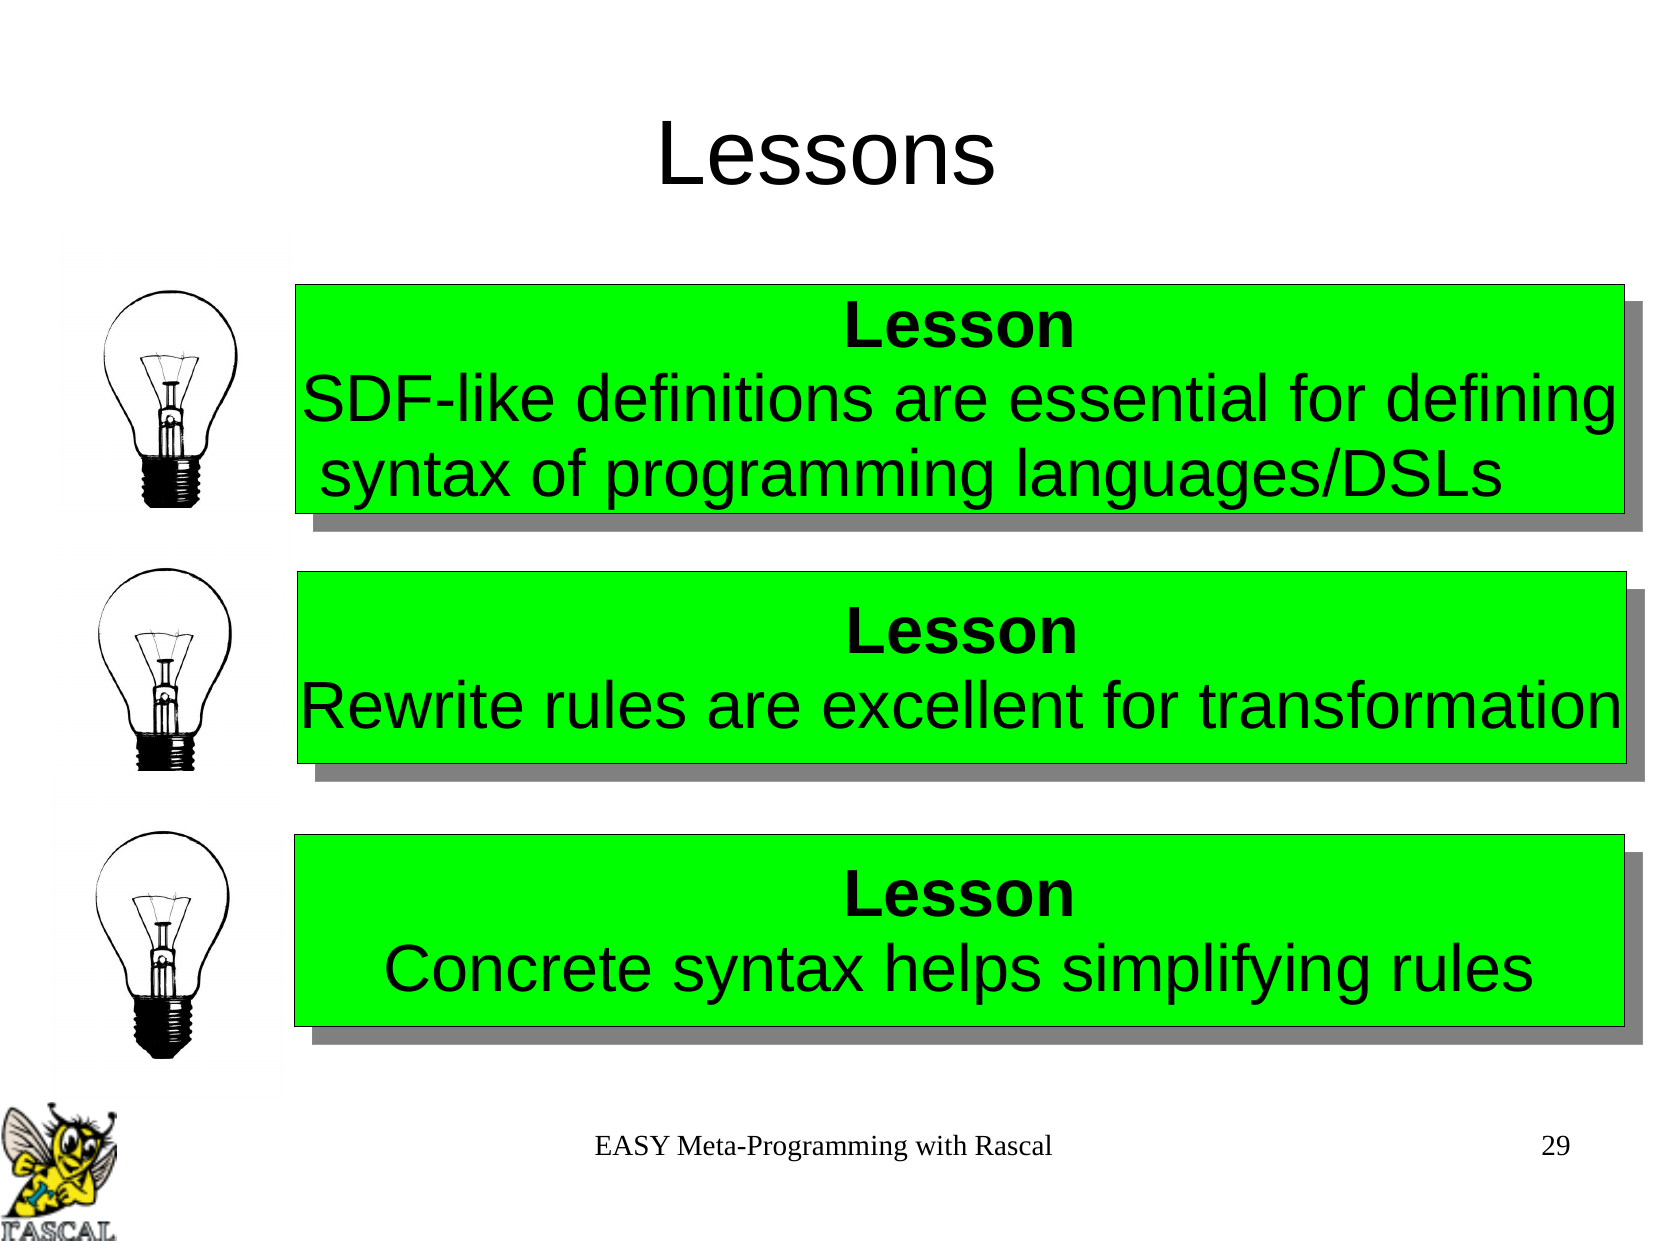

# Lessons
Lesson
SDF-like definitions are essential for defining
 syntax of programming languages/DSLs
Lesson
Rewrite rules are excellent for transformation
Lesson
Concrete syntax helps simplifying rules
29